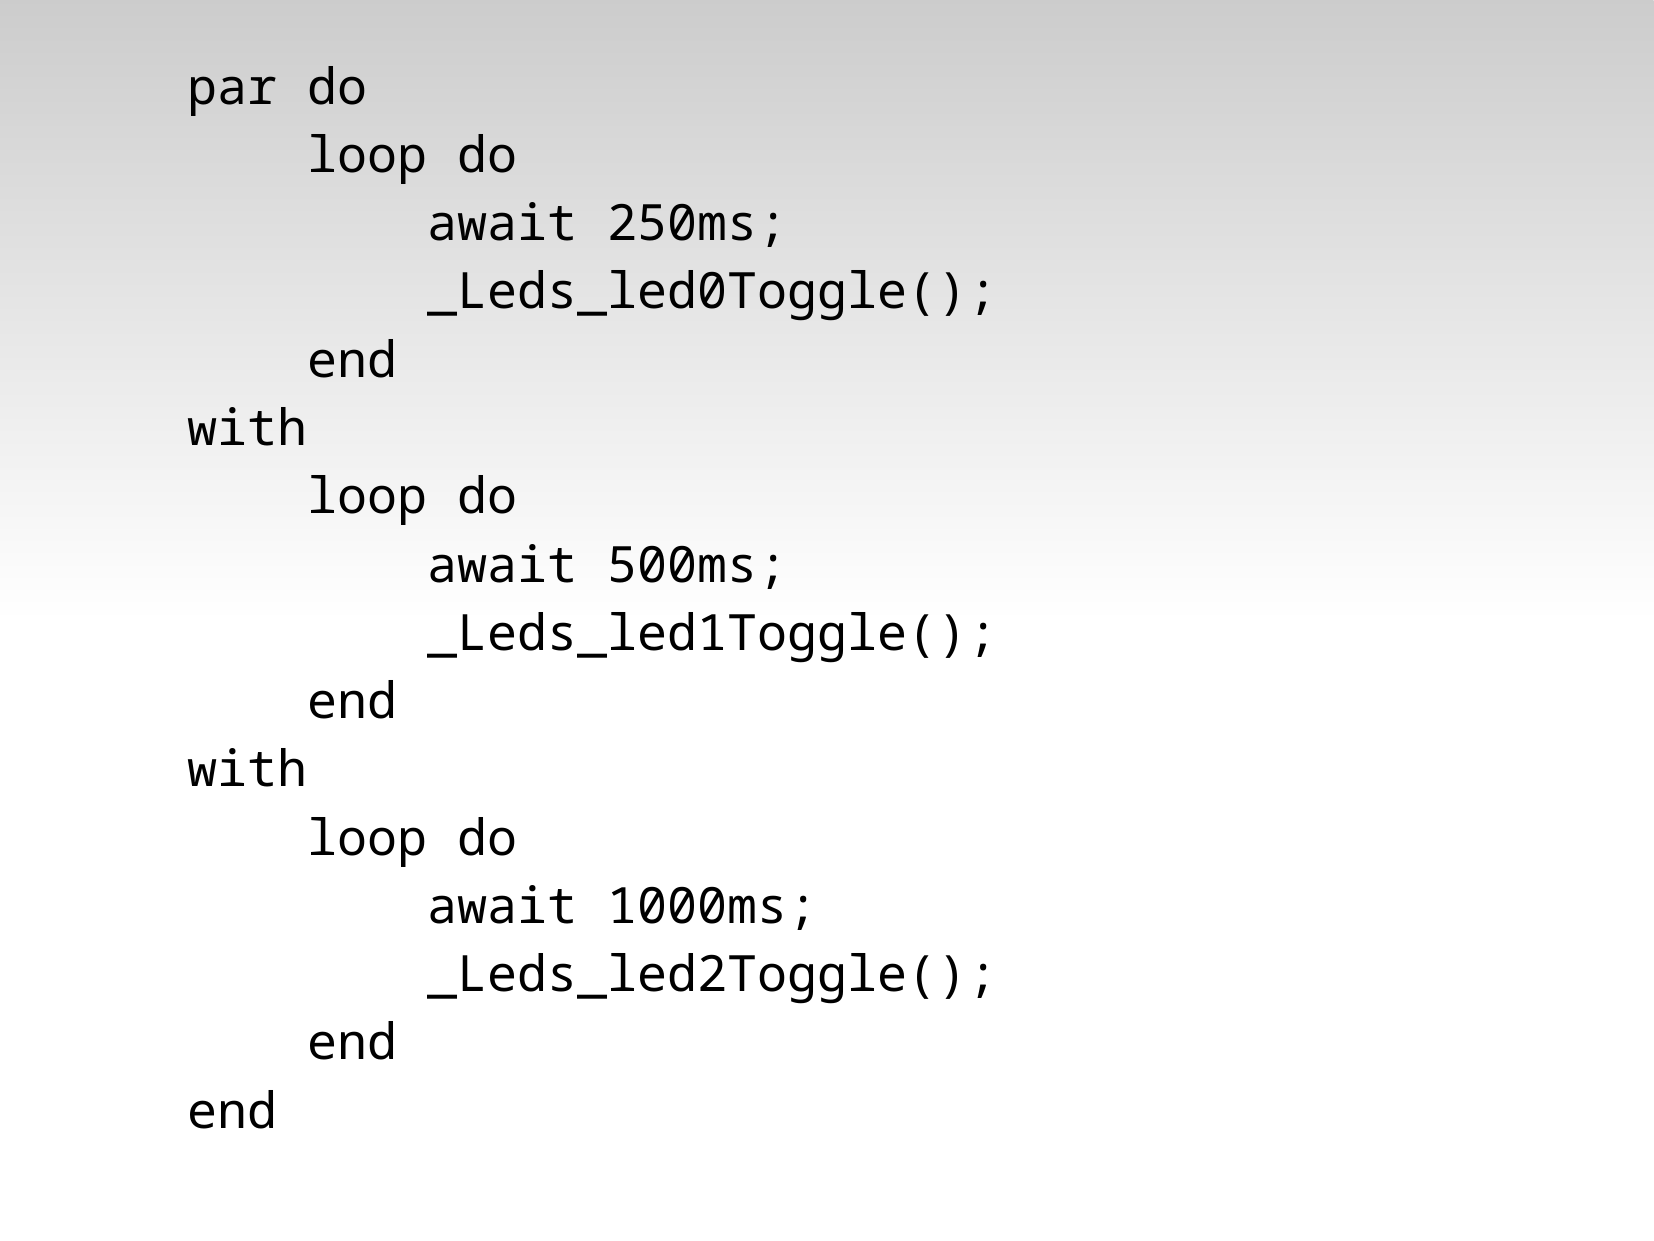

# par do
 loop do
 await 250ms;
 _Leds_led0Toggle();
 end
with
 loop do
 await 500ms;
 _Leds_led1Toggle();
 end
with
 loop do
 await 1000ms;
 _Leds_led2Toggle();
 end
end